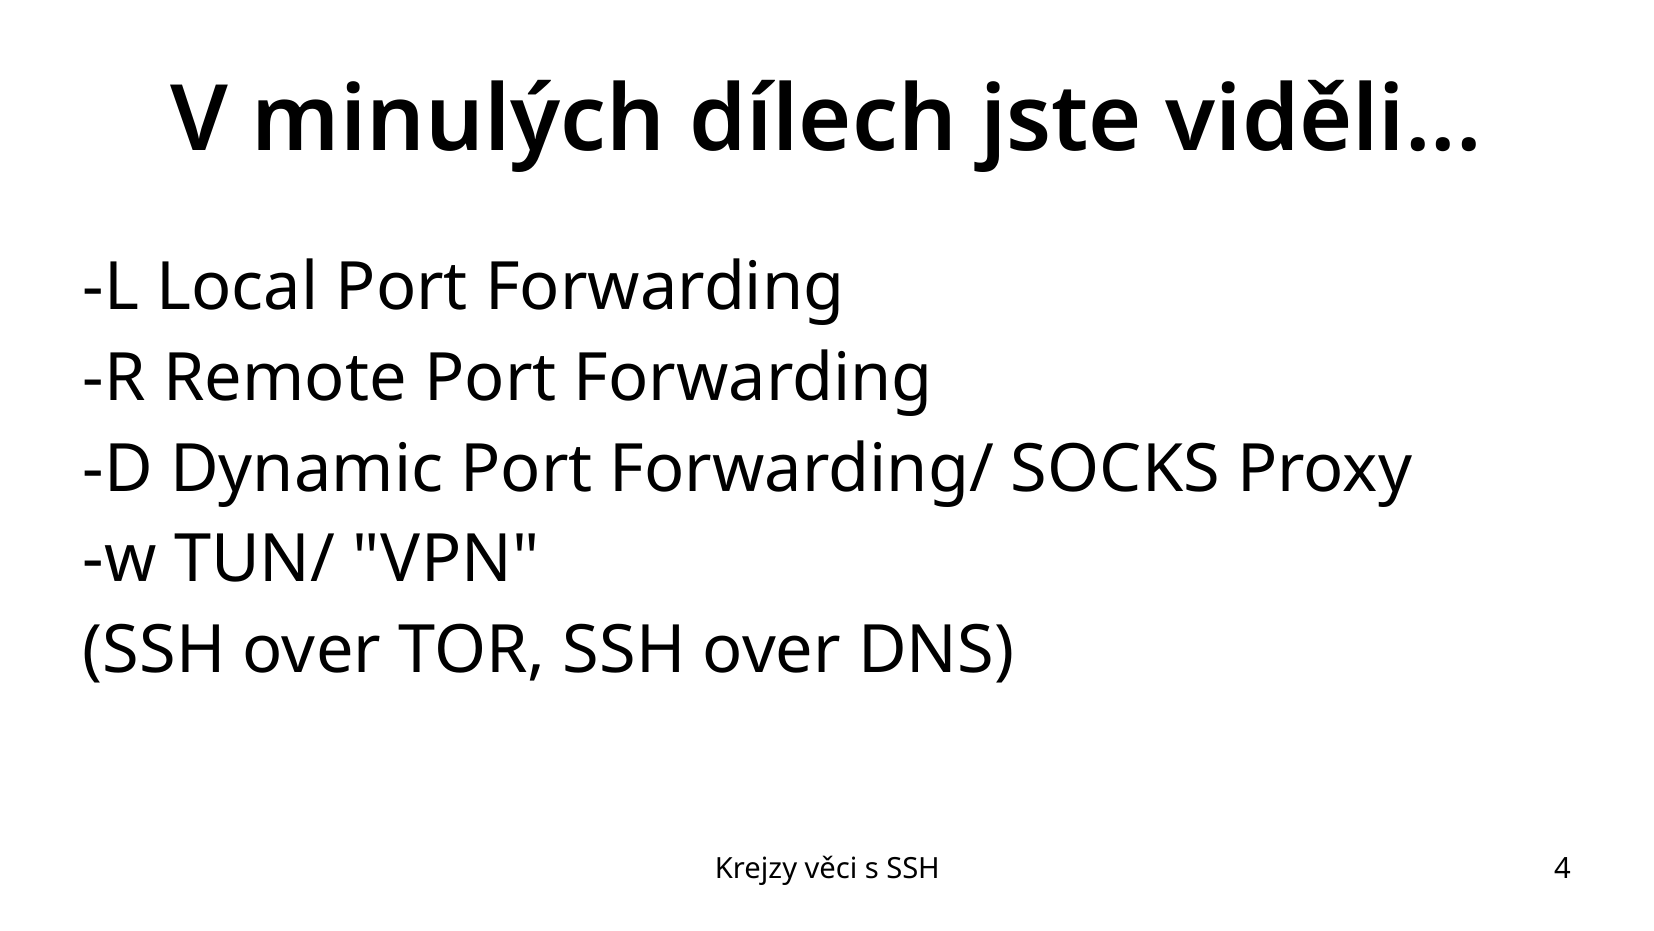

# V minulých dílech jste viděli...
-L Local Port Forwarding
-R Remote Port Forwarding
-D Dynamic Port Forwarding/ SOCKS Proxy
-w TUN/ "VPN"
(SSH over TOR, SSH over DNS)
Krejzy věci s SSH
4